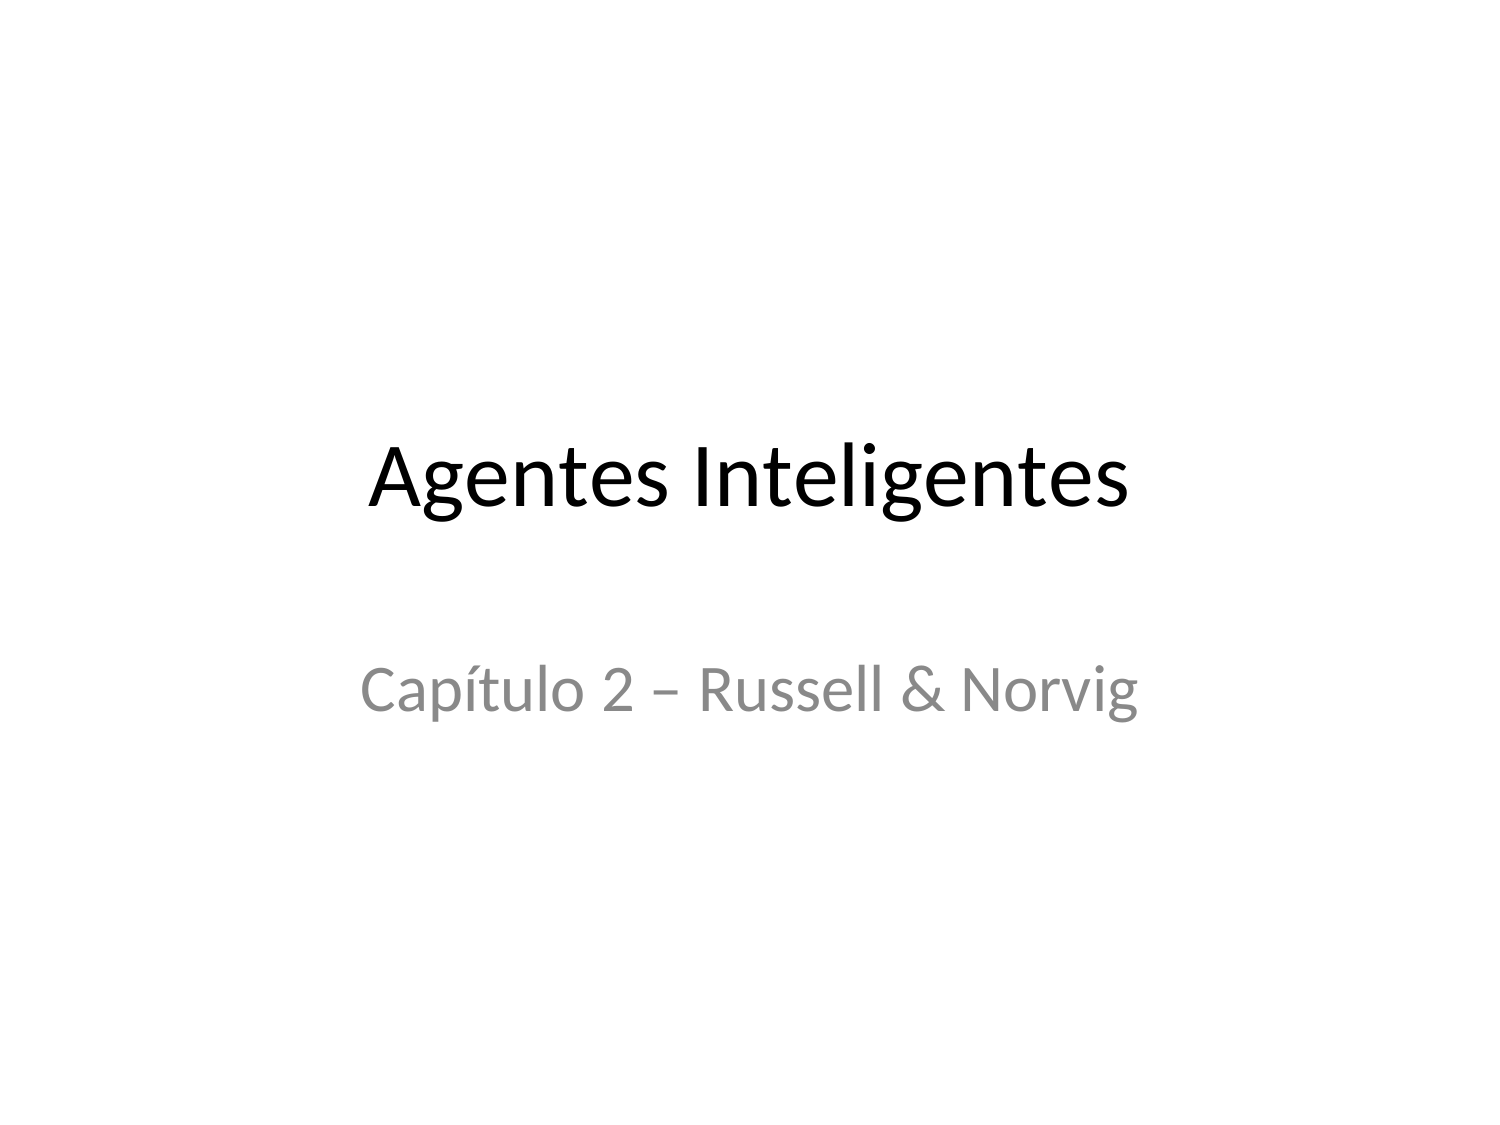

# Agentes Inteligentes
Capítulo 2 – Russell & Norvig